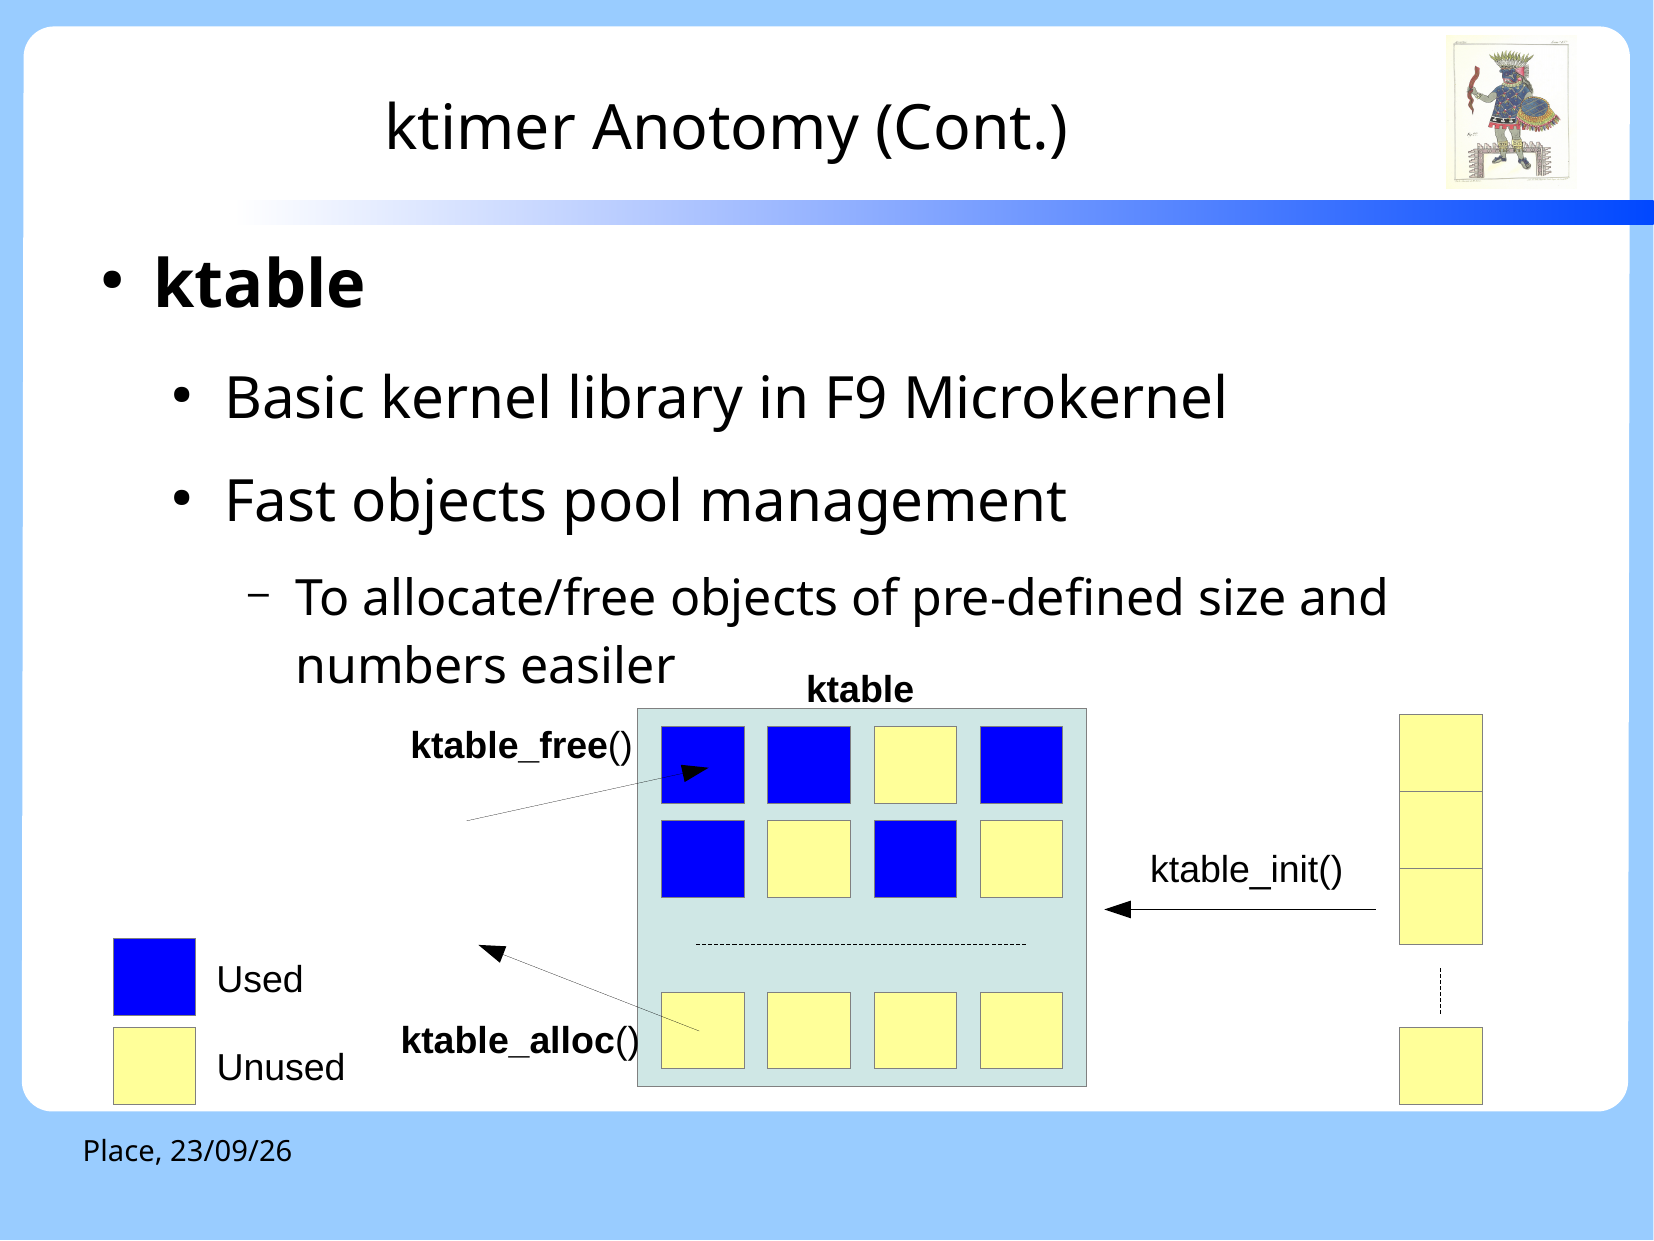

# ktimer Anotomy (Cont.)
ktable
Basic kernel library in F9 Microkernel
Fast objects pool management
To allocate/free objects of pre-defined size and numbers easiler
ktable
ktable_free()
ktable_init()
Used
ktable_alloc()
Unused